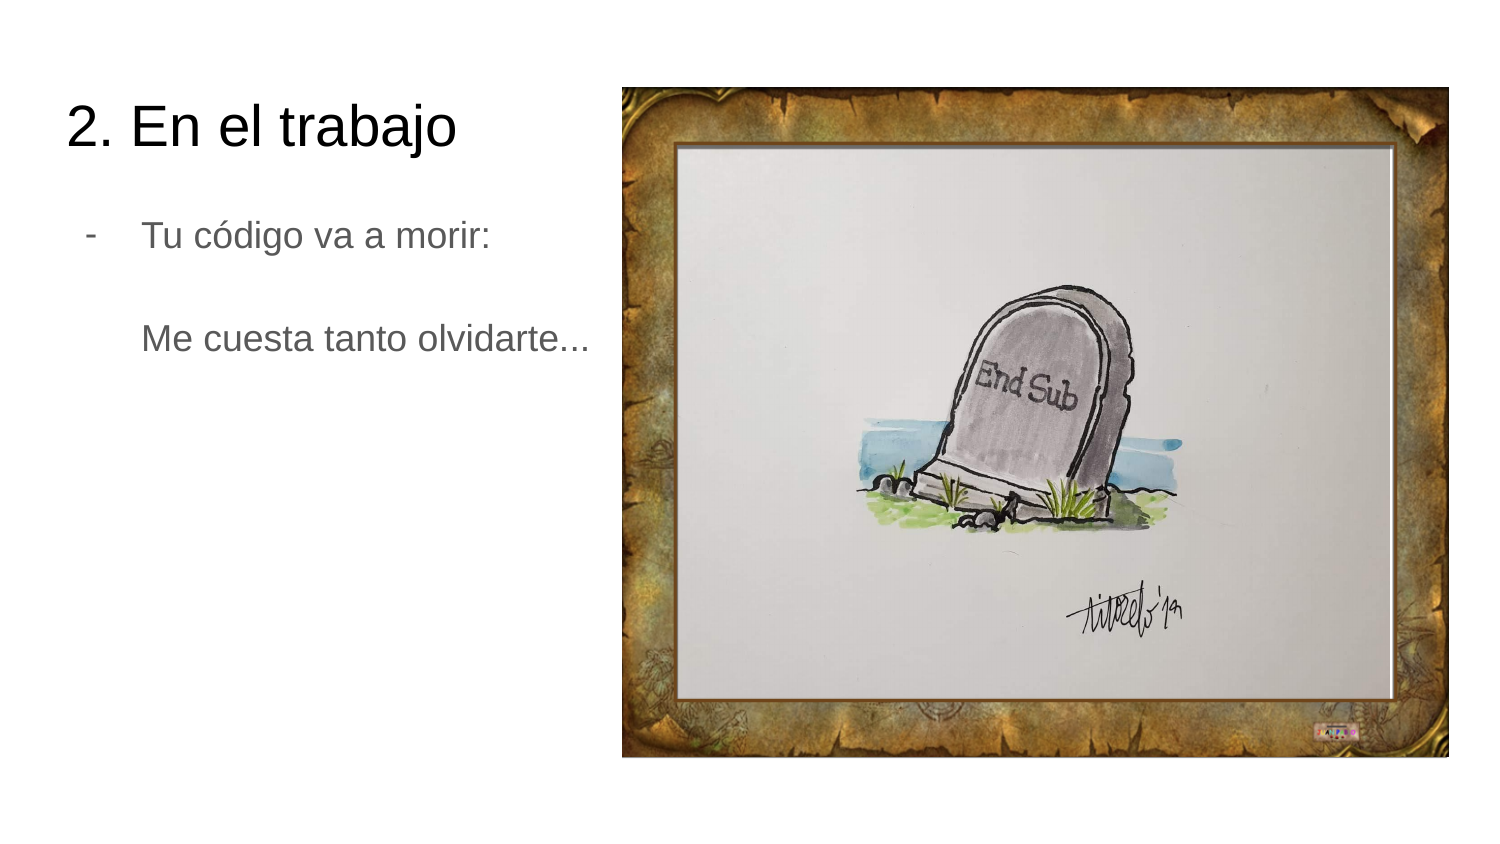

# 2. En el trabajo
Tu código va a morir:
Me cuesta tanto olvidarte...